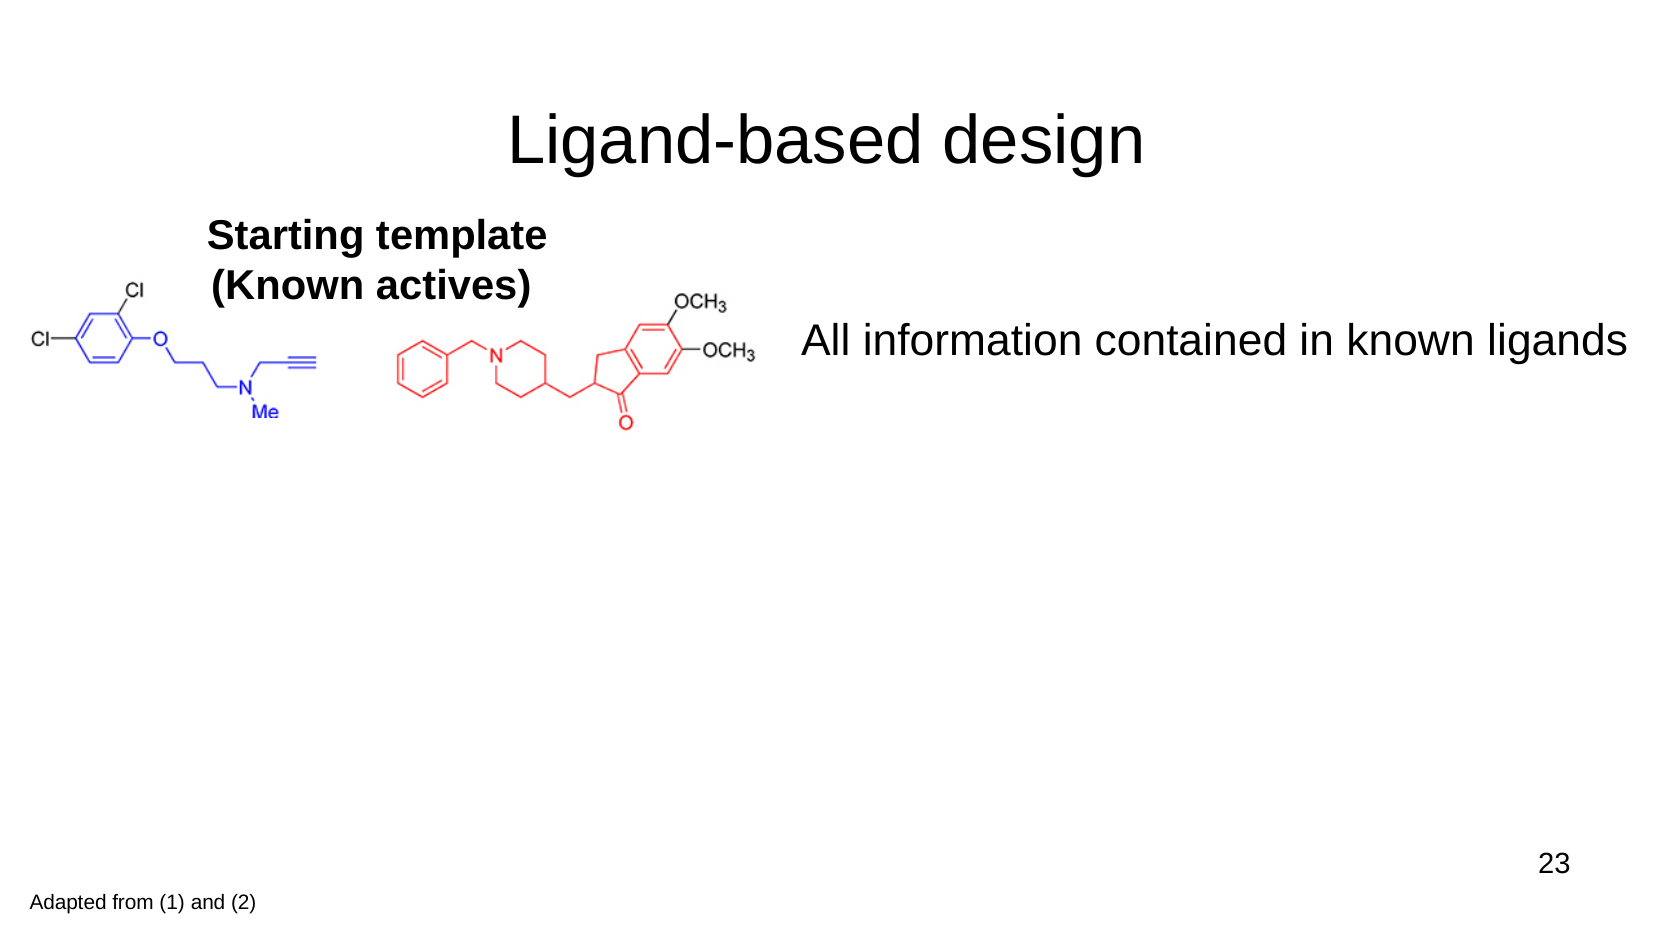

# Ligand-based design
Starting template
(Known actives)
All information contained in known ligands
23
Adapted from (1) and (2)